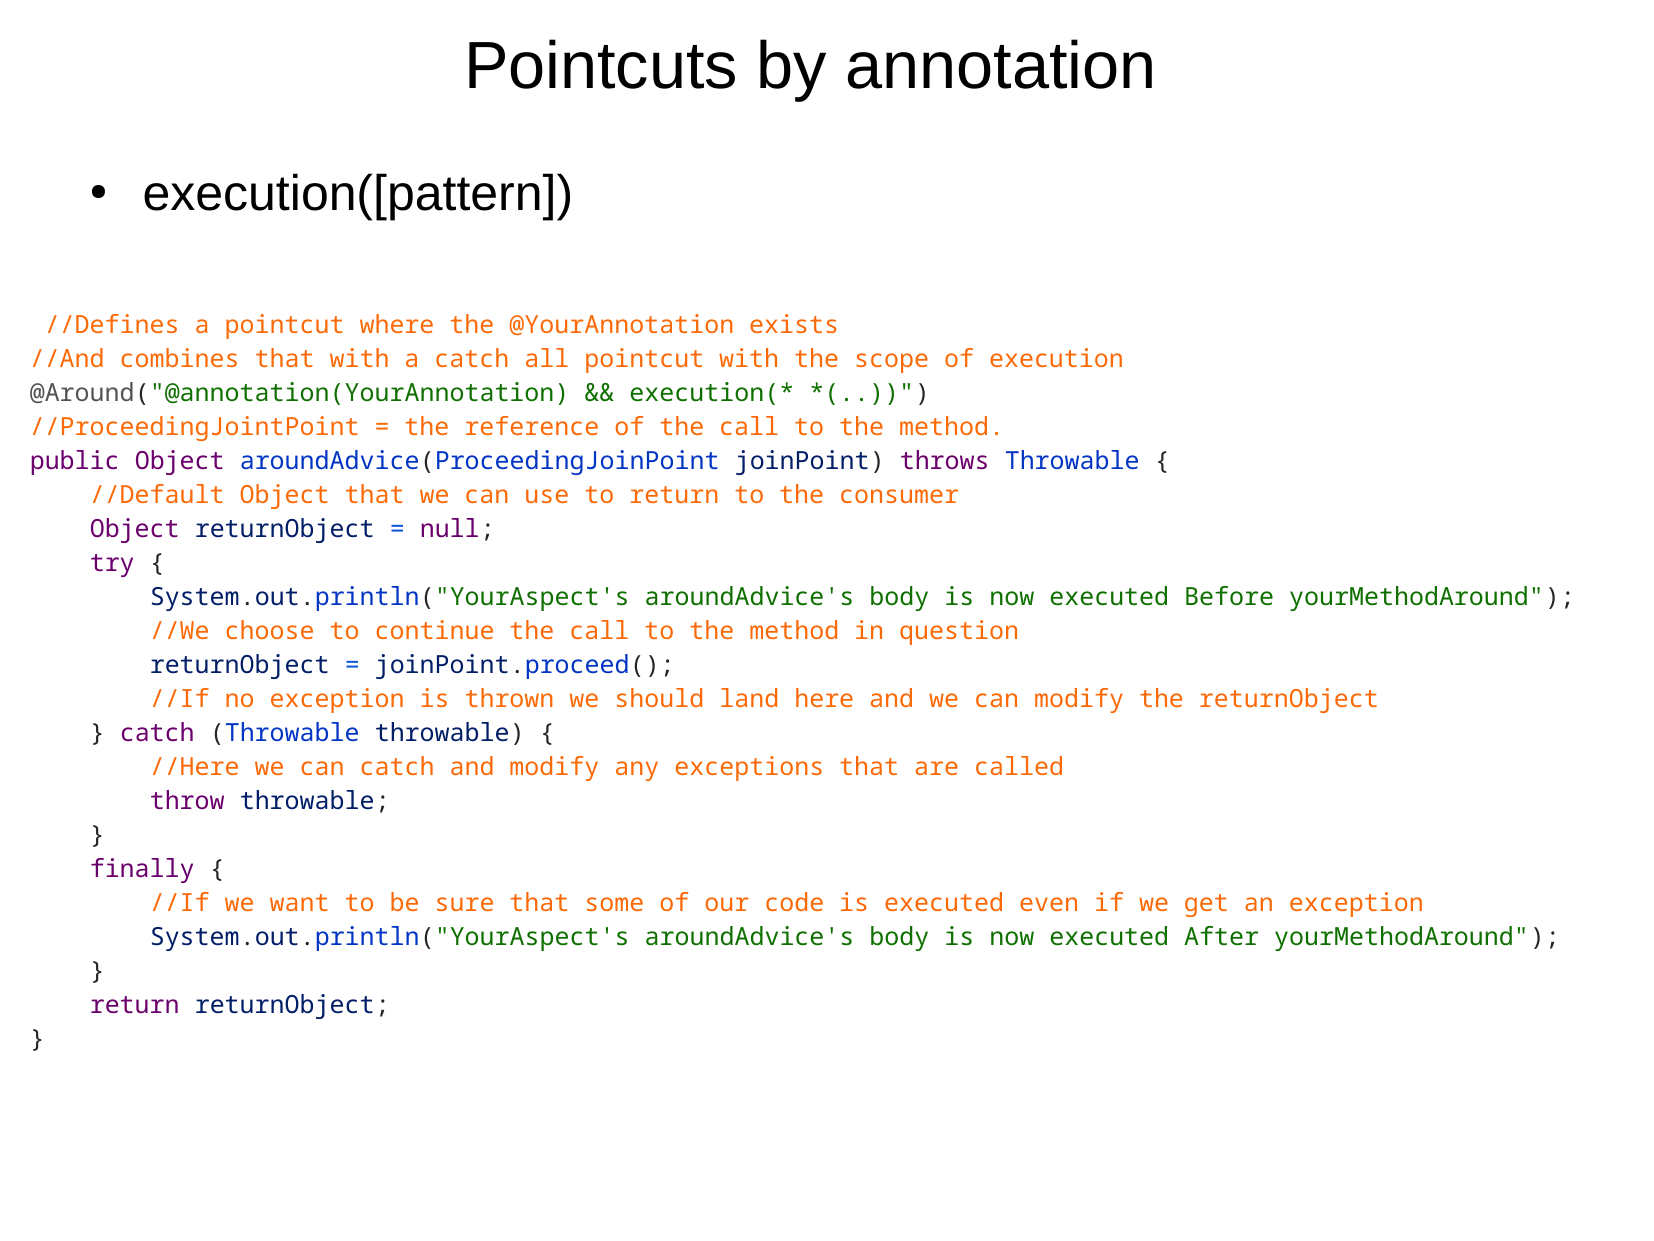

# Pointcuts by annotation
execution([pattern])
	//Defines a pointcut where the @YourAnnotation exists
    //And combines that with a catch all pointcut with the scope of execution
    @Around("@annotation(YourAnnotation) && execution(* *(..))")
    //ProceedingJointPoint = the reference of the call to the method.
    public Object aroundAdvice(ProceedingJoinPoint joinPoint) throws Throwable {
        //Default Object that we can use to return to the consumer
        Object returnObject = null;
        try {
            System.out.println("YourAspect's aroundAdvice's body is now executed Before yourMethodAround");
            //We choose to continue the call to the method in question
            returnObject = joinPoint.proceed();
            //If no exception is thrown we should land here and we can modify the returnObject
        } catch (Throwable throwable) {
            //Here we can catch and modify any exceptions that are called
            throw throwable;
        }
        finally {
            //If we want to be sure that some of our code is executed even if we get an exception
            System.out.println("YourAspect's aroundAdvice's body is now executed After yourMethodAround");
        }
        return returnObject;
    }